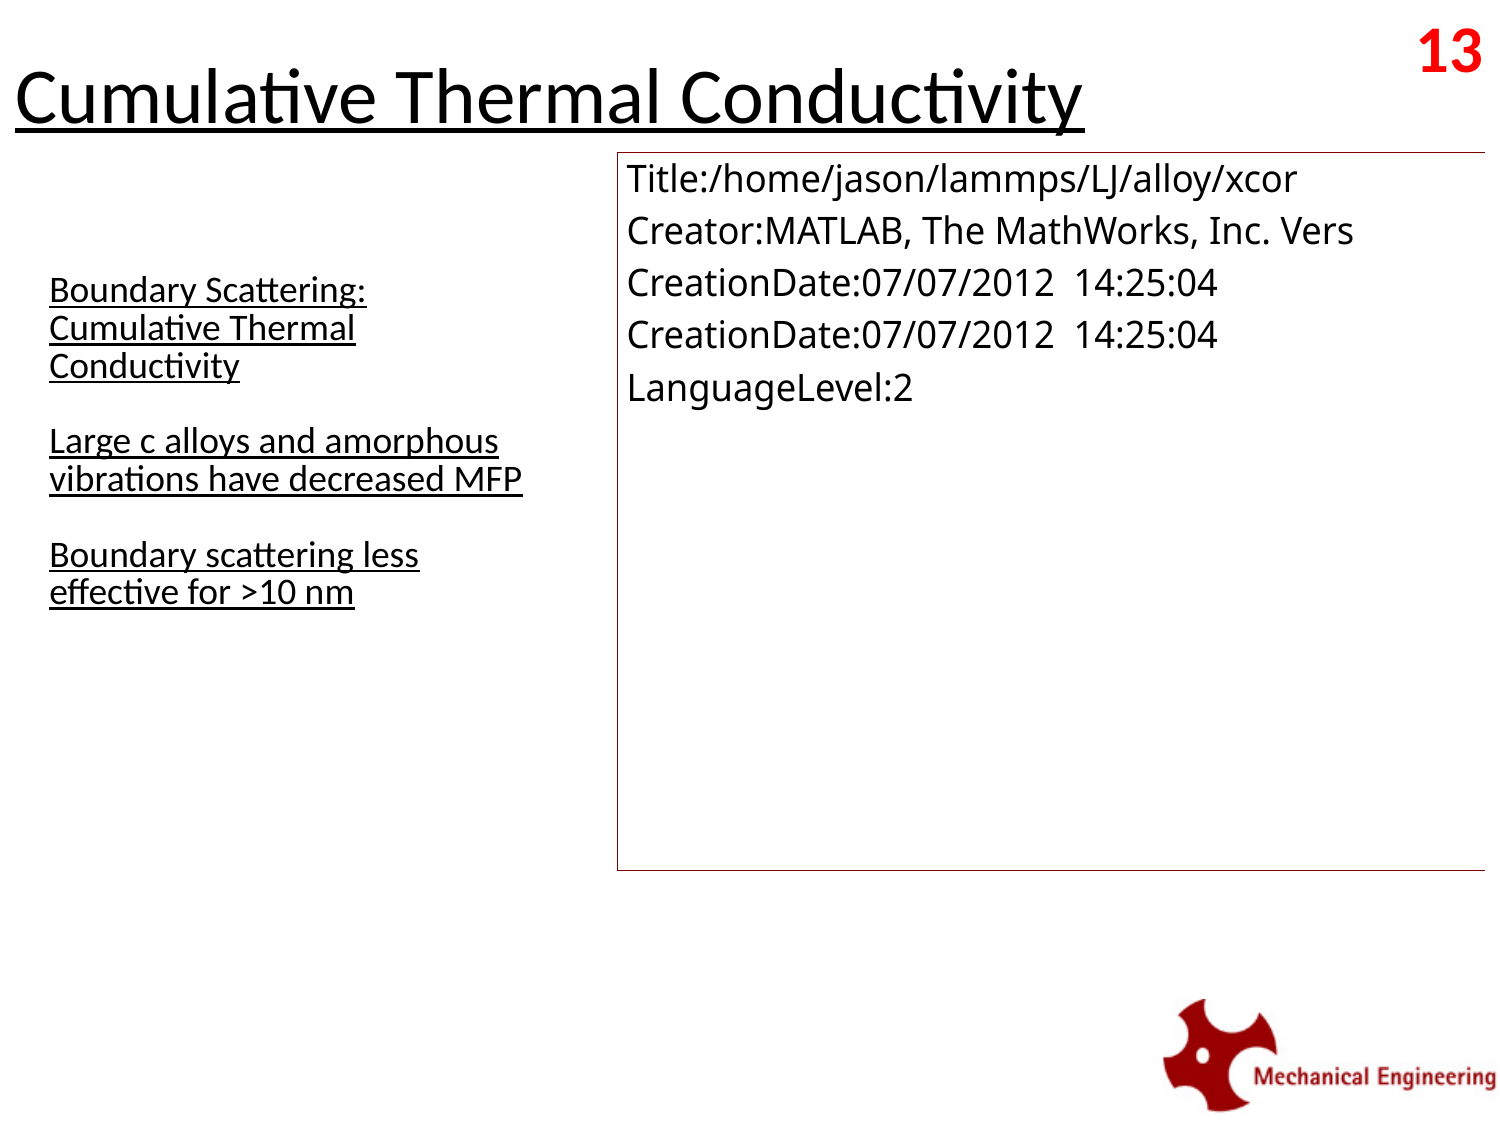

# Cumulative Thermal Conductivity
13
Boundary Scattering:
Cumulative Thermal Conductivity
Large c alloys and amorphous vibrations have decreased MFP
Boundary scattering less effective for >10 nm